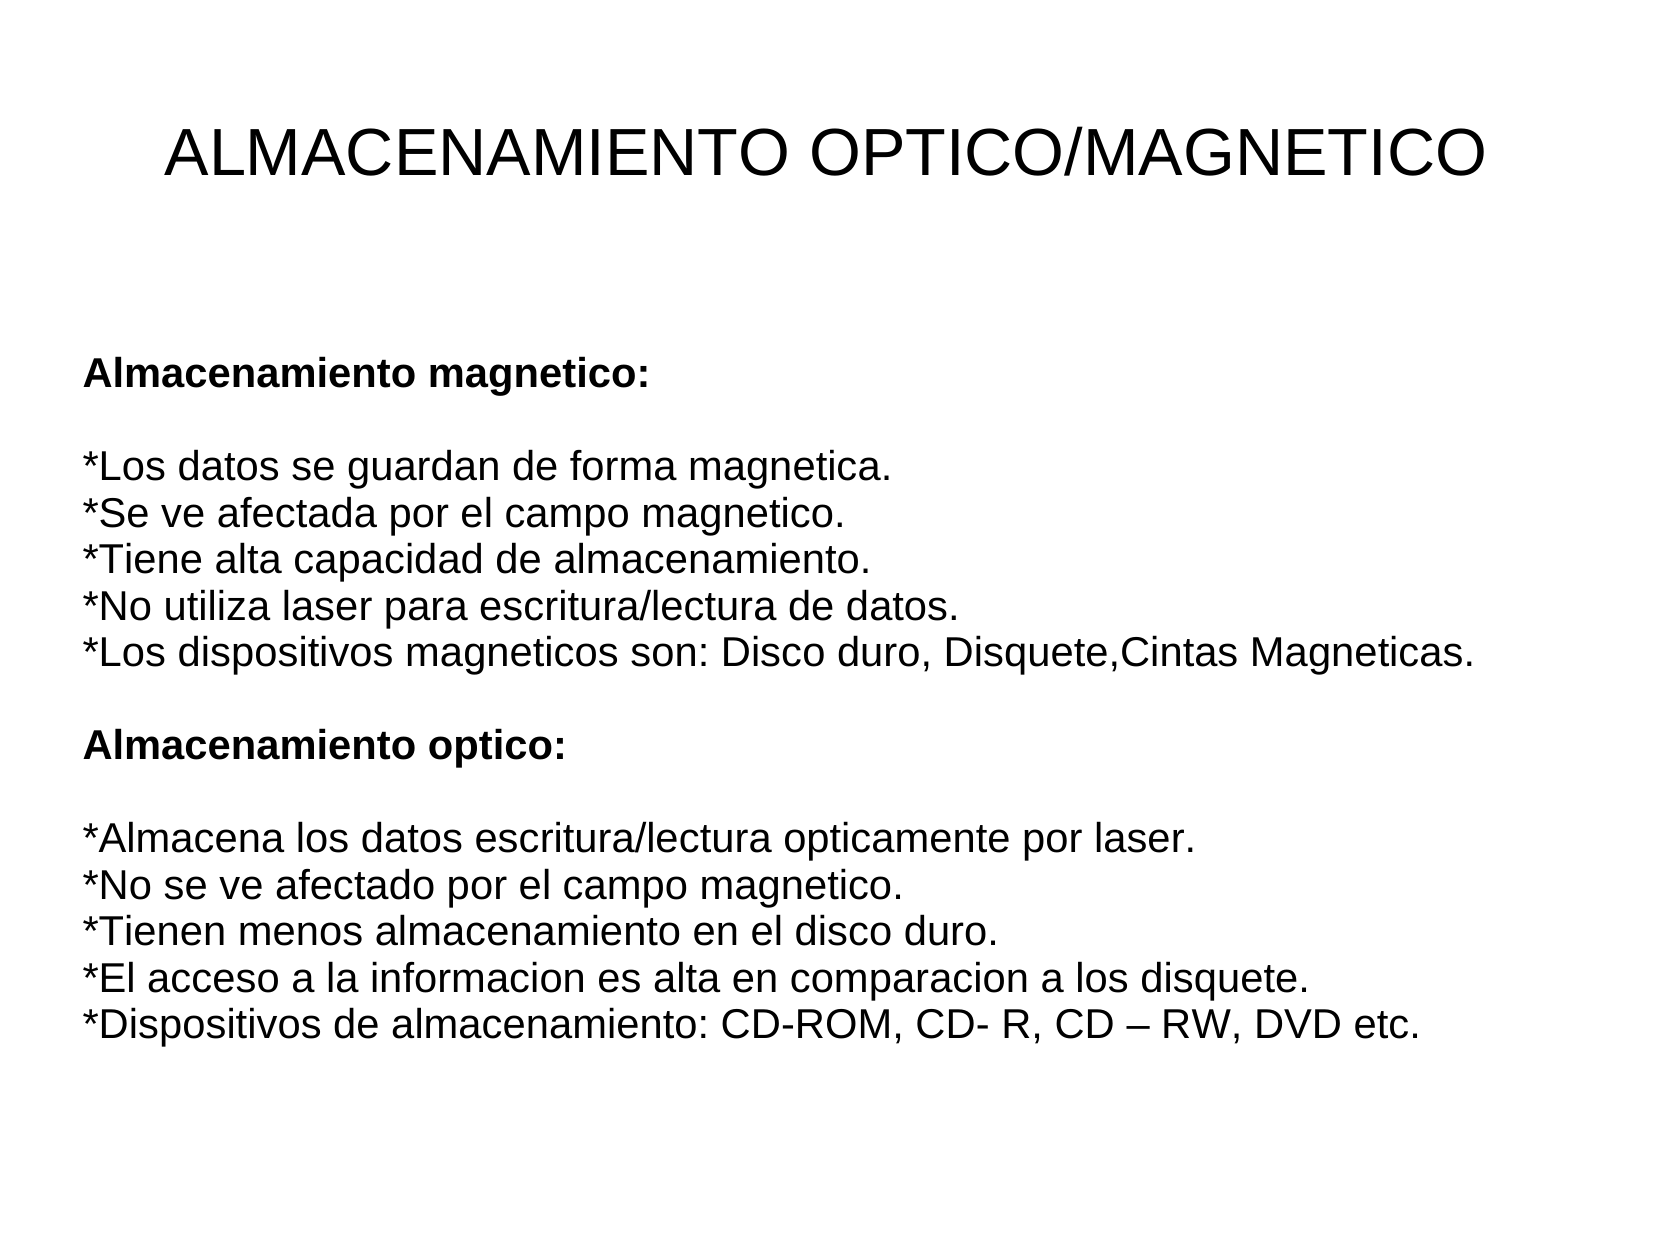

# ALMACENAMIENTO OPTICO/MAGNETICO
Almacenamiento magnetico:
*Los datos se guardan de forma magnetica.
*Se ve afectada por el campo magnetico.
*Tiene alta capacidad de almacenamiento.
*No utiliza laser para escritura/lectura de datos.
*Los dispositivos magneticos son: Disco duro, Disquete,Cintas Magneticas.
Almacenamiento optico:
*Almacena los datos escritura/lectura opticamente por laser.
*No se ve afectado por el campo magnetico.
*Tienen menos almacenamiento en el disco duro.
*El acceso a la informacion es alta en comparacion a los disquete.
*Dispositivos de almacenamiento: CD-ROM, CD- R, CD – RW, DVD etc.